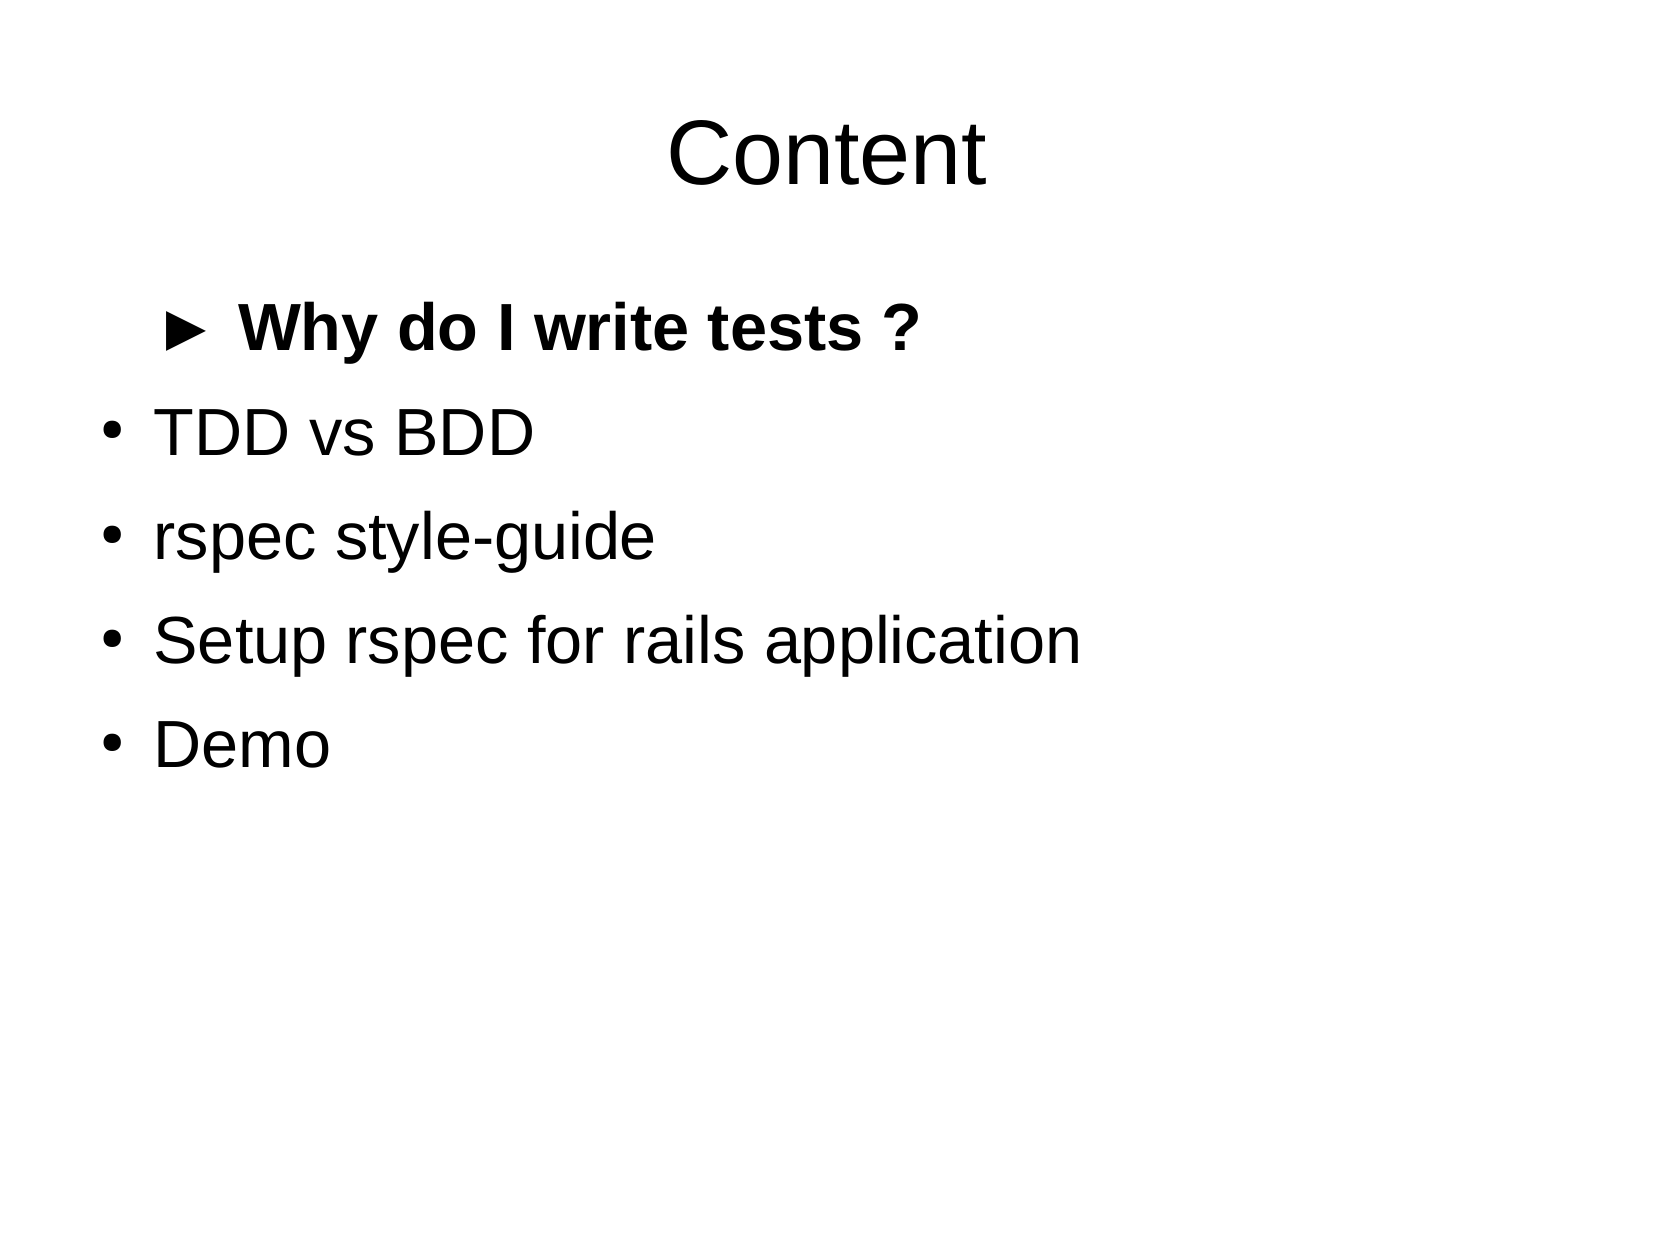

# Content
► Why do I write tests ?
TDD vs BDD
rspec style-guide
Setup rspec for rails application
Demo